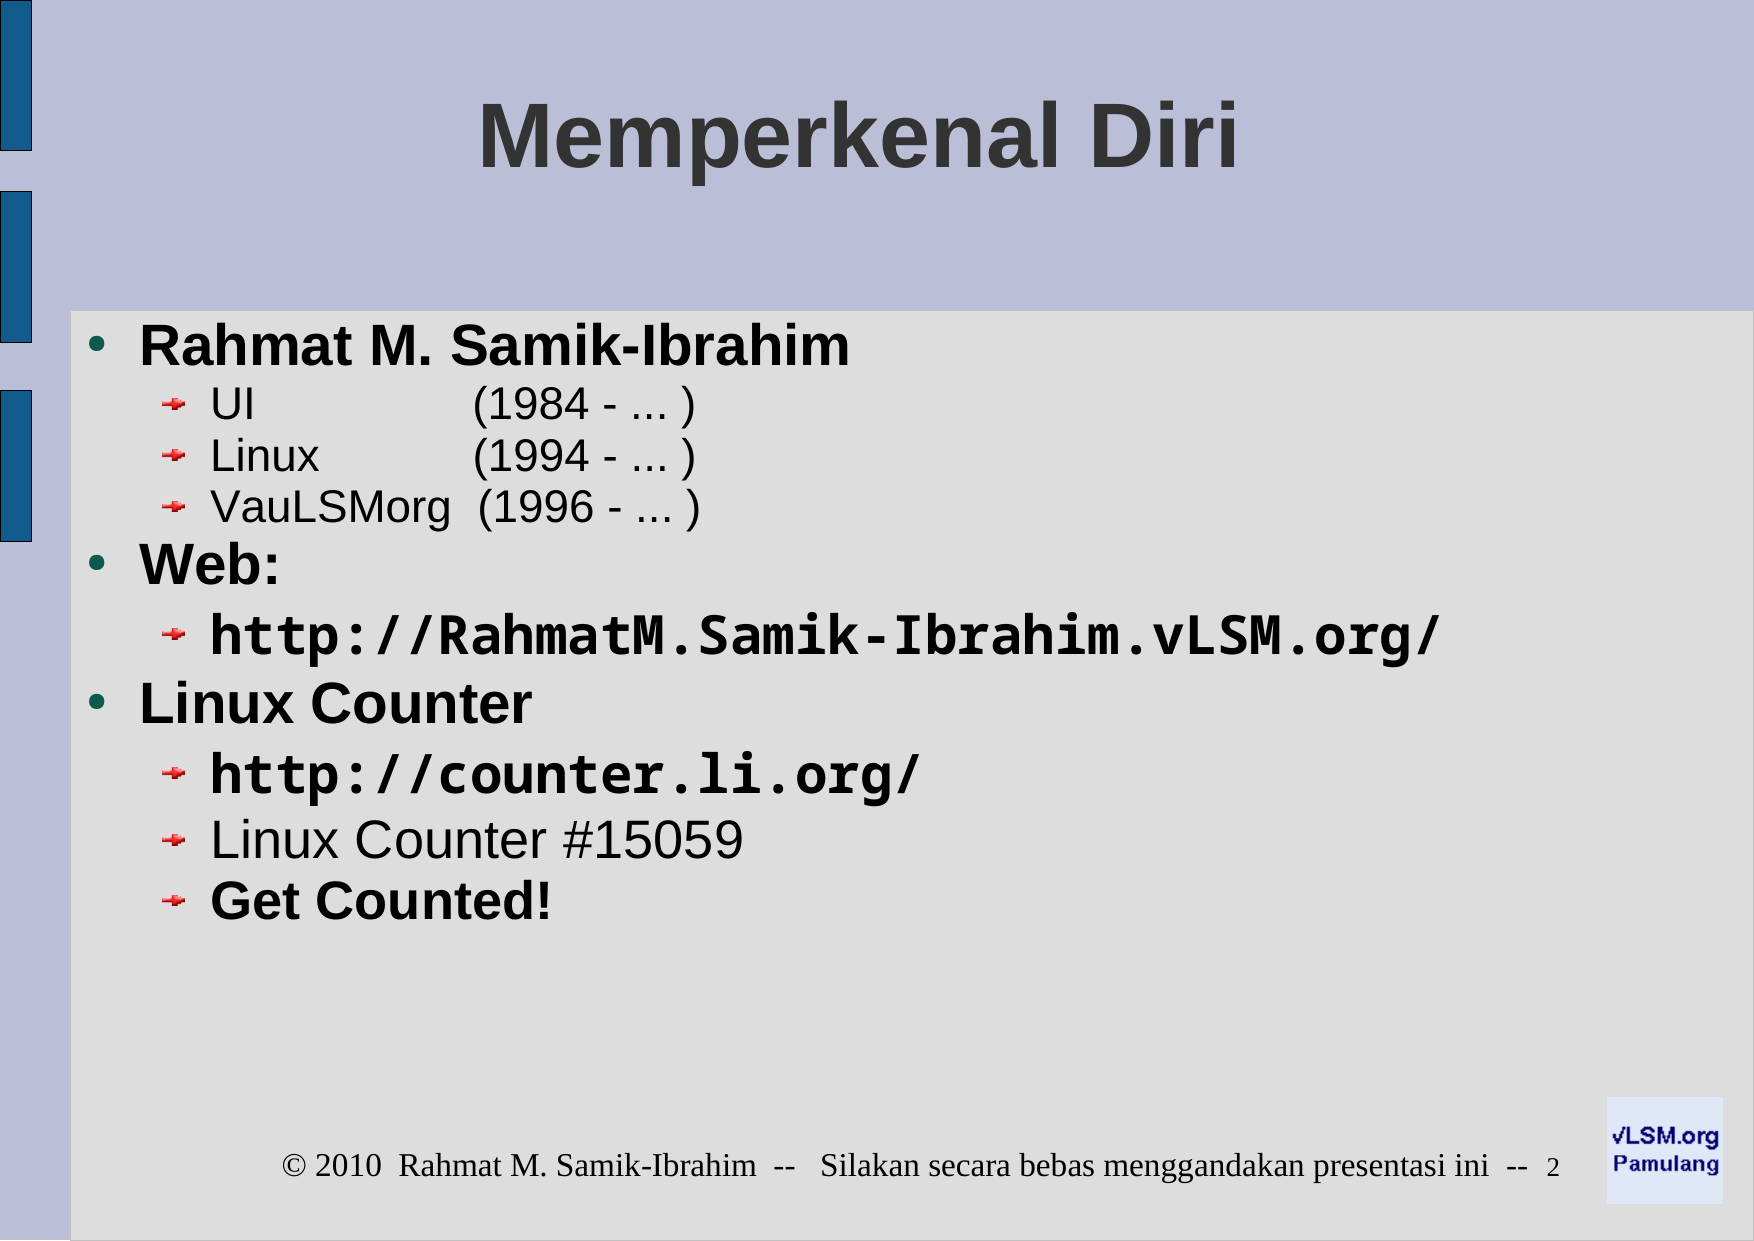

# Memperkenal Diri
Rahmat M. Samik-Ibrahim
UI (1984 - ... )
Linux (1994 - ... )
VauLSMorg (1996 - ... )
Web:
http://RahmatM.Samik-Ibrahim.vLSM.org/
Linux Counter
http://counter.li.org/
Linux Counter #15059
Get Counted!